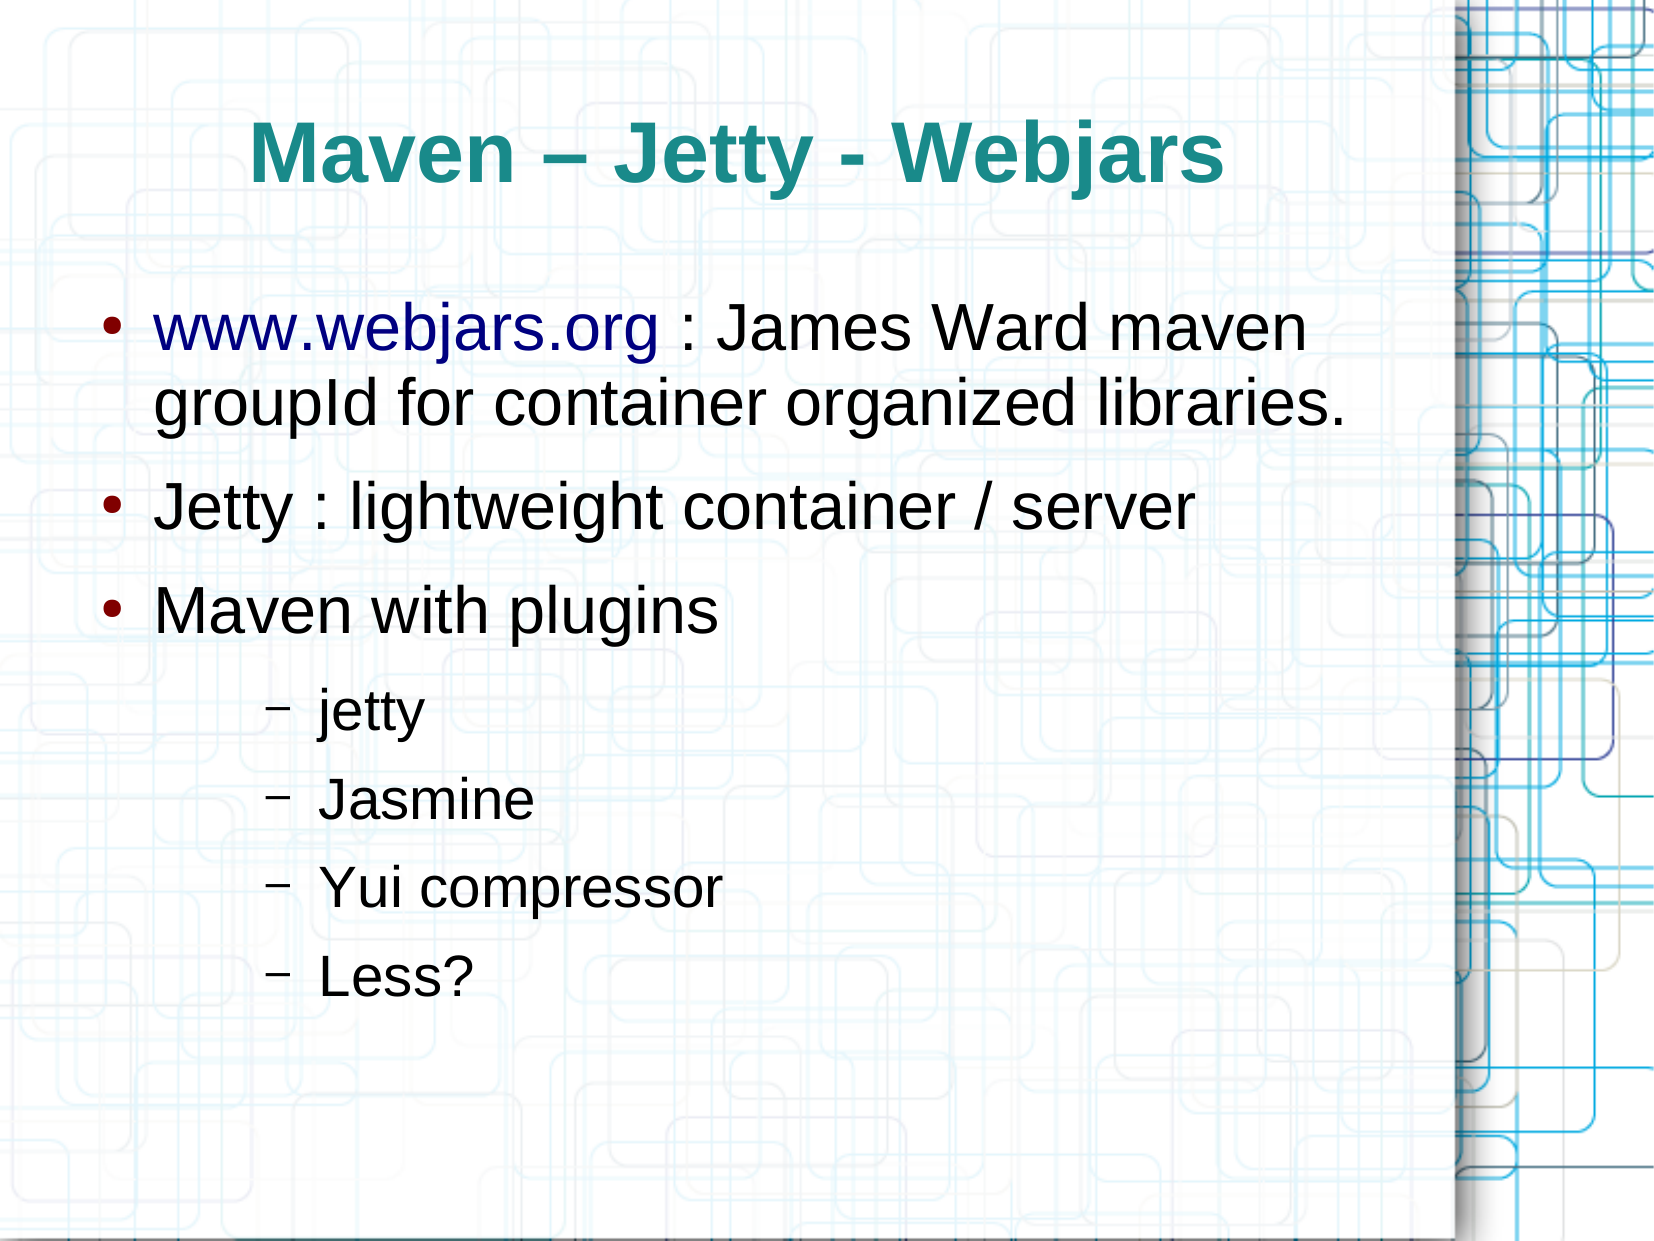

# Maven – Jetty - Webjars
www.webjars.org : James Ward maven groupId for container organized libraries.
Jetty : lightweight container / server
Maven with plugins
jetty
Jasmine
Yui compressor
Less?